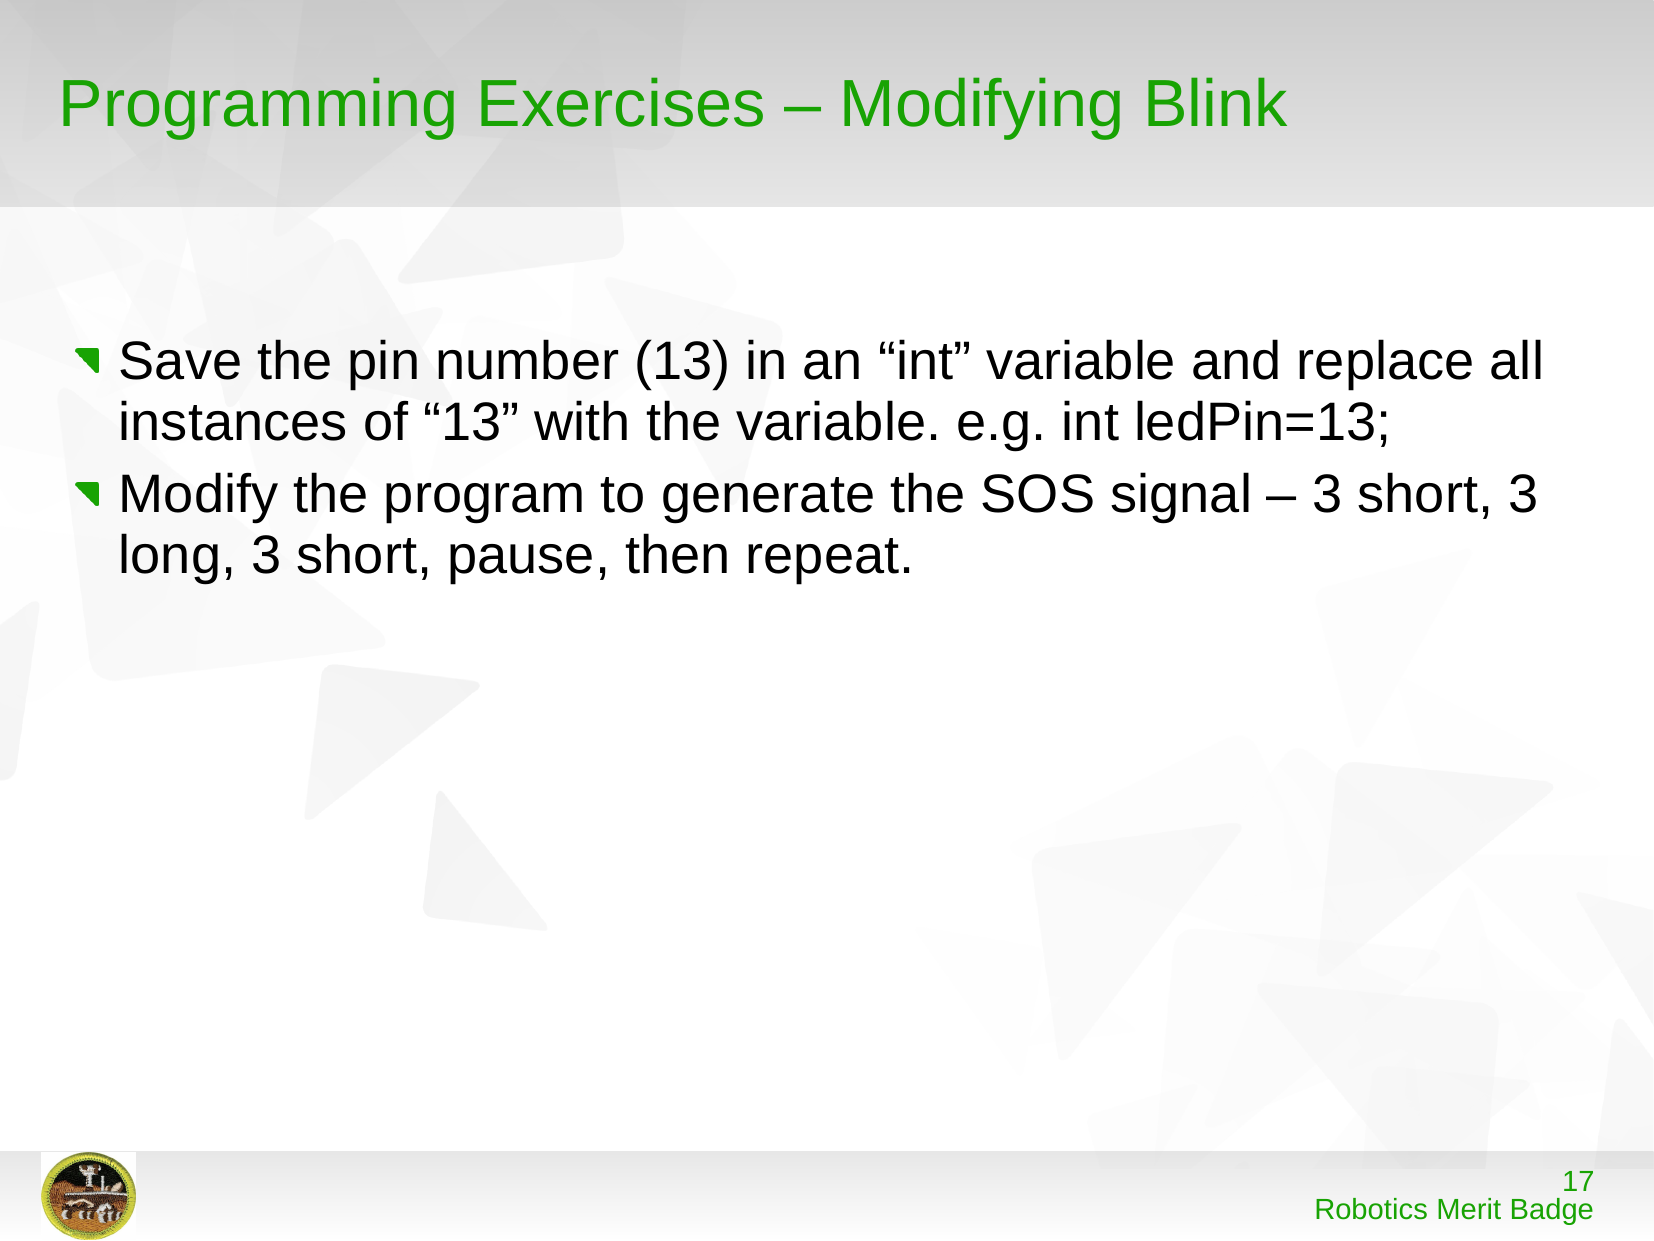

# Programming Exercises – Modifying Blink
Save the pin number (13) in an “int” variable and replace all instances of “13” with the variable. e.g. int ledPin=13;
Modify the program to generate the SOS signal – 3 short, 3 long, 3 short, pause, then repeat.
17
Robotics Merit Badge